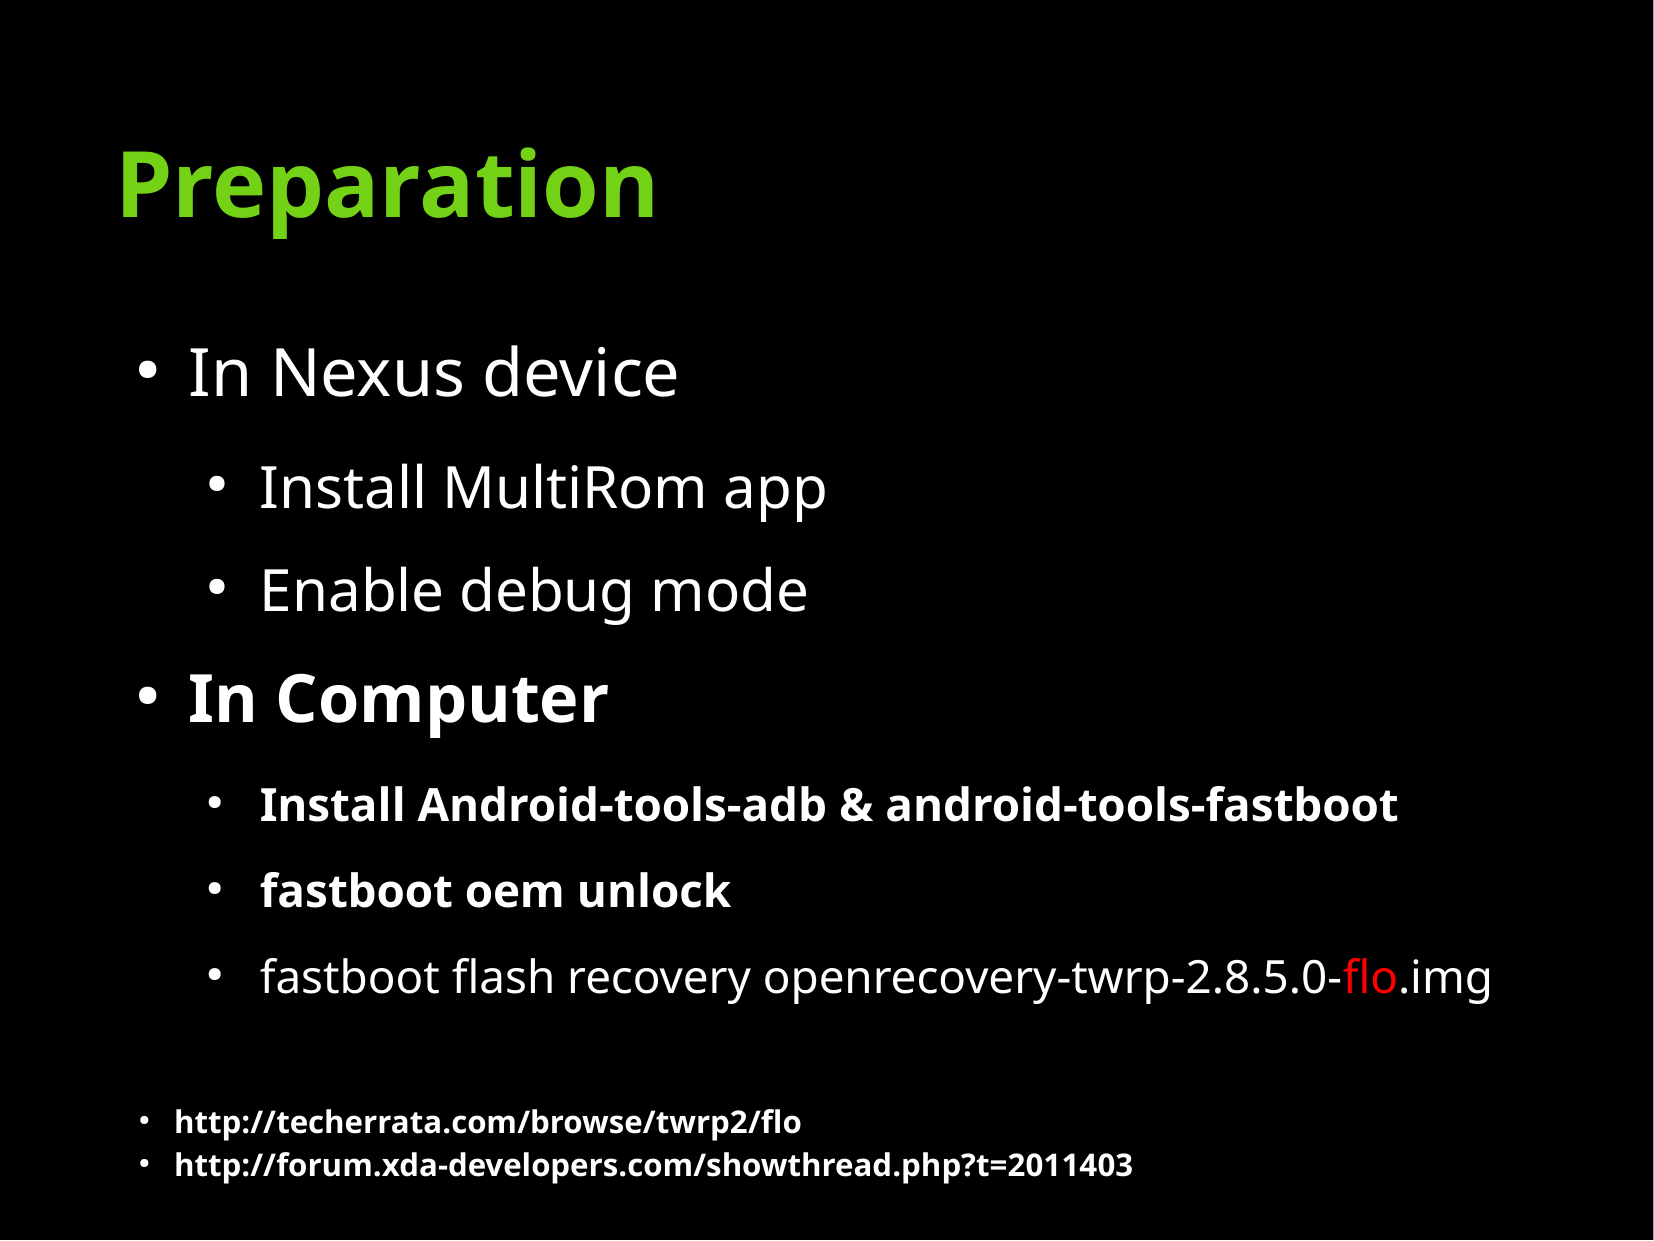

# Preparation
In Nexus device
Install MultiRom app
Enable debug mode
In Computer
Install Android-tools-adb & android-tools-fastboot
fastboot oem unlock
fastboot flash recovery openrecovery-twrp-2.8.5.0-flo.img
http://techerrata.com/browse/twrp2/flo
http://forum.xda-developers.com/showthread.php?t=2011403